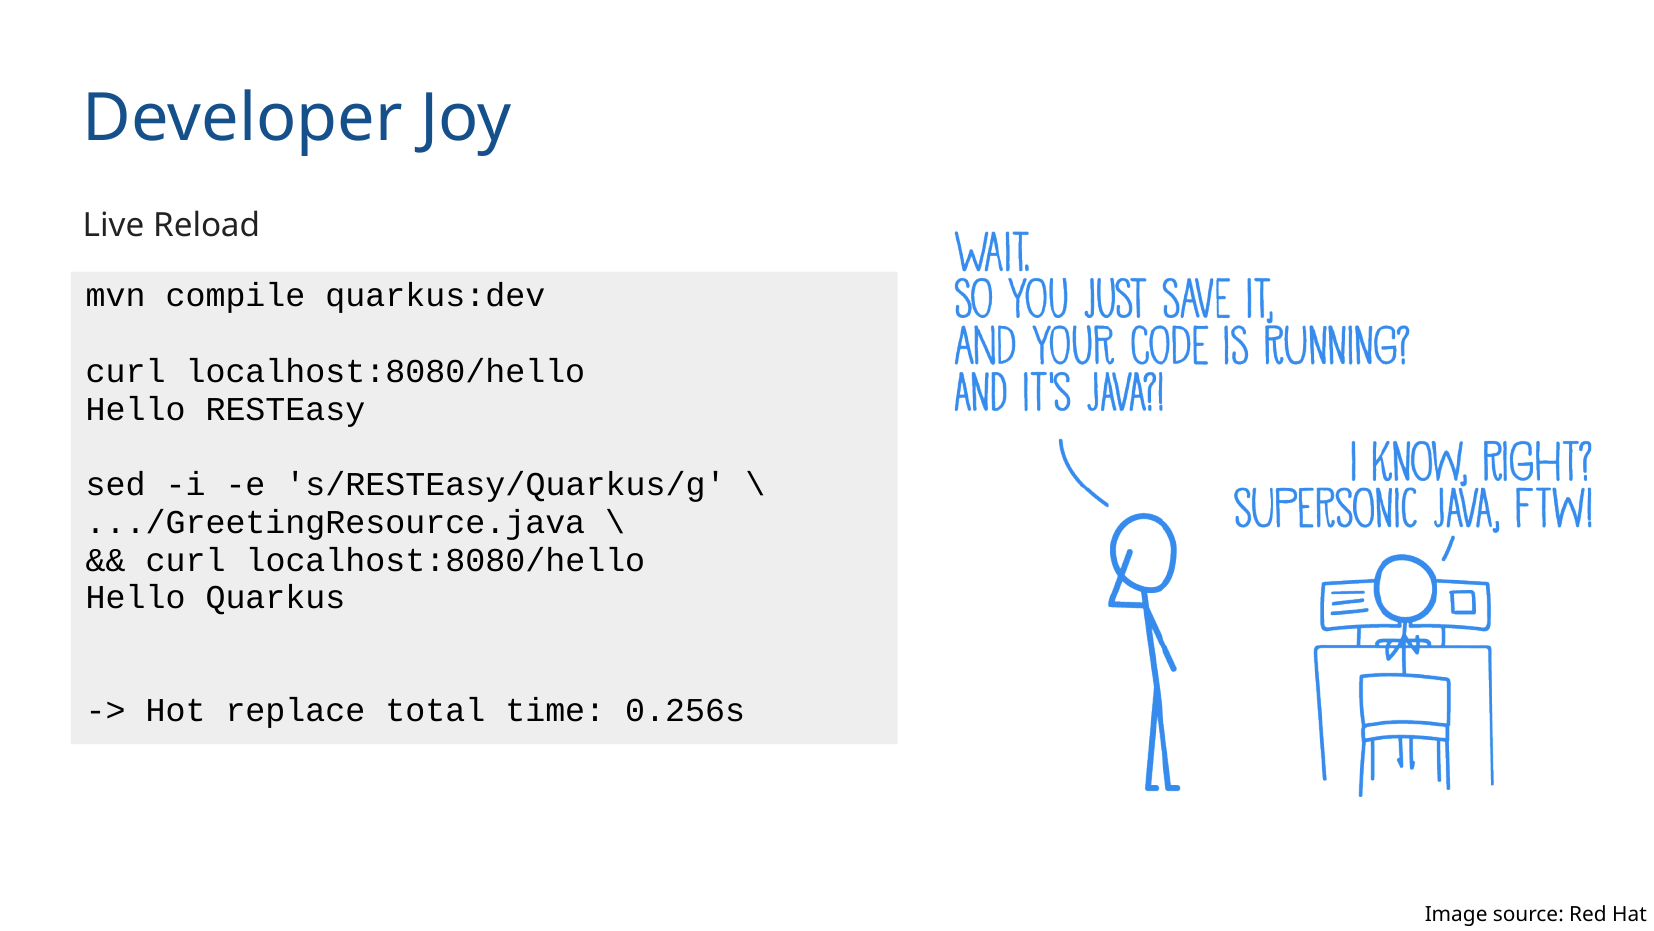

# Developer Joy
Live Reload
mvn compile quarkus:dev
curl localhost:8080/hello
Hello RESTEasy
sed -i -e 's/RESTEasy/Quarkus/g' \
.../GreetingResource.java \
&& curl localhost:8080/hello
Hello Quarkus
-> Hot replace total time: 0.256s
Image source: Red Hat